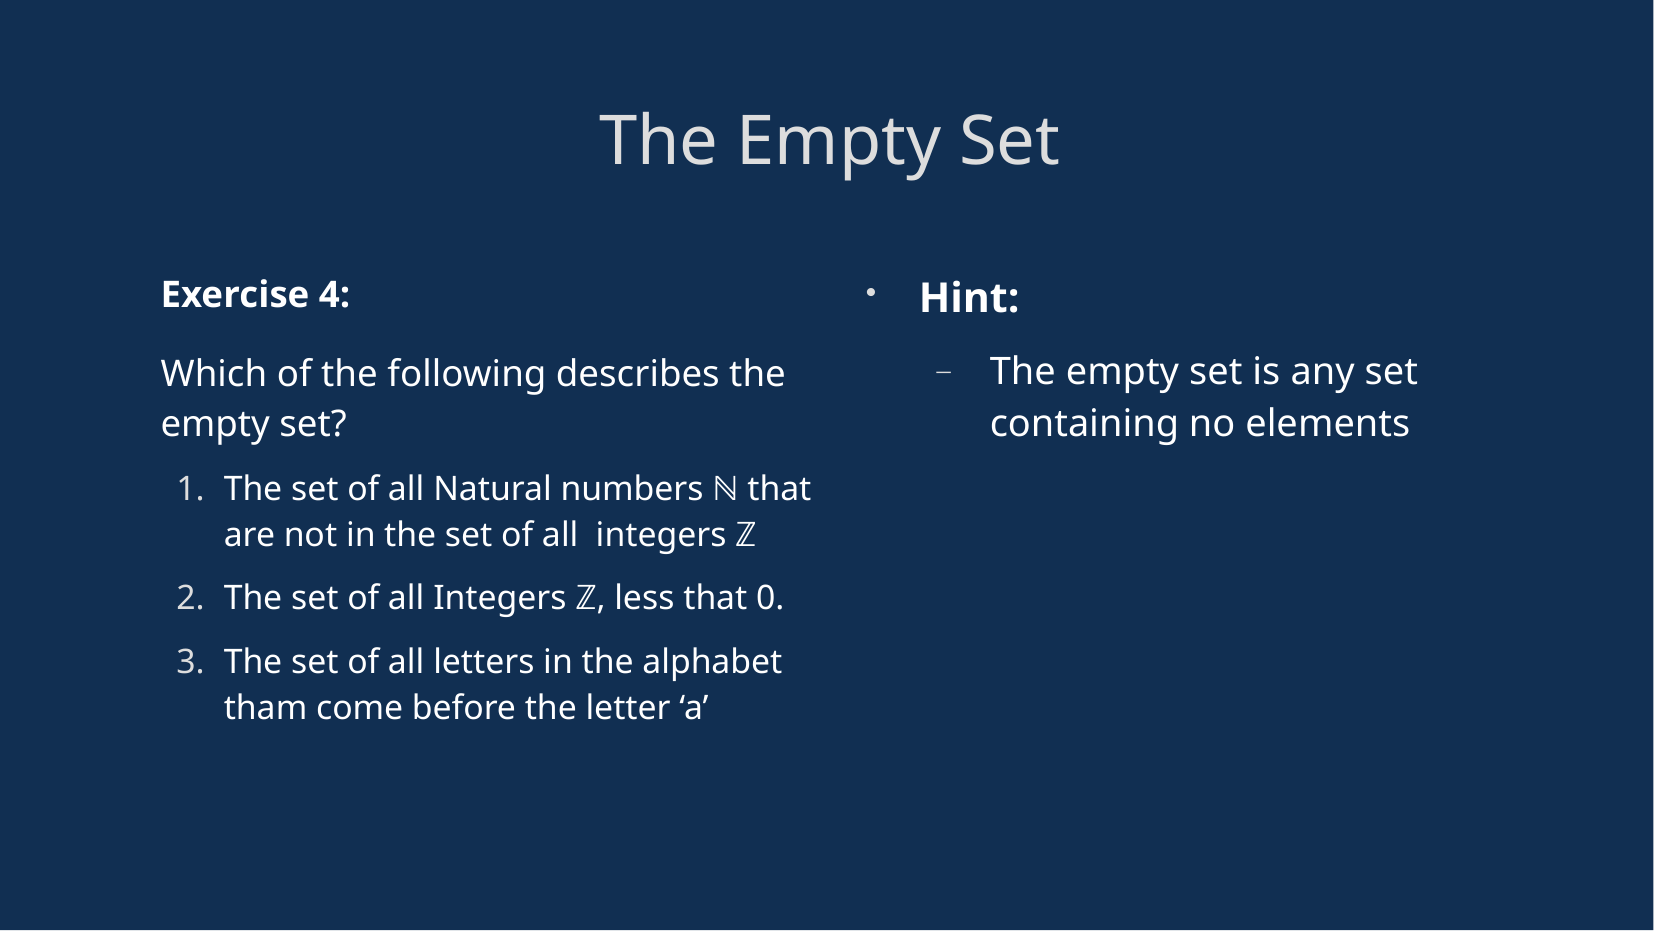

# The Empty Set
Exercise 4:
Which of the following describes the empty set?
The set of all Natural numbers ℕ that are not in the set of all integers ℤ
The set of all Integers ℤ, less that 0.
The set of all letters in the alphabet tham come before the letter ‘a’
Hint:
The empty set is any set containing no elements